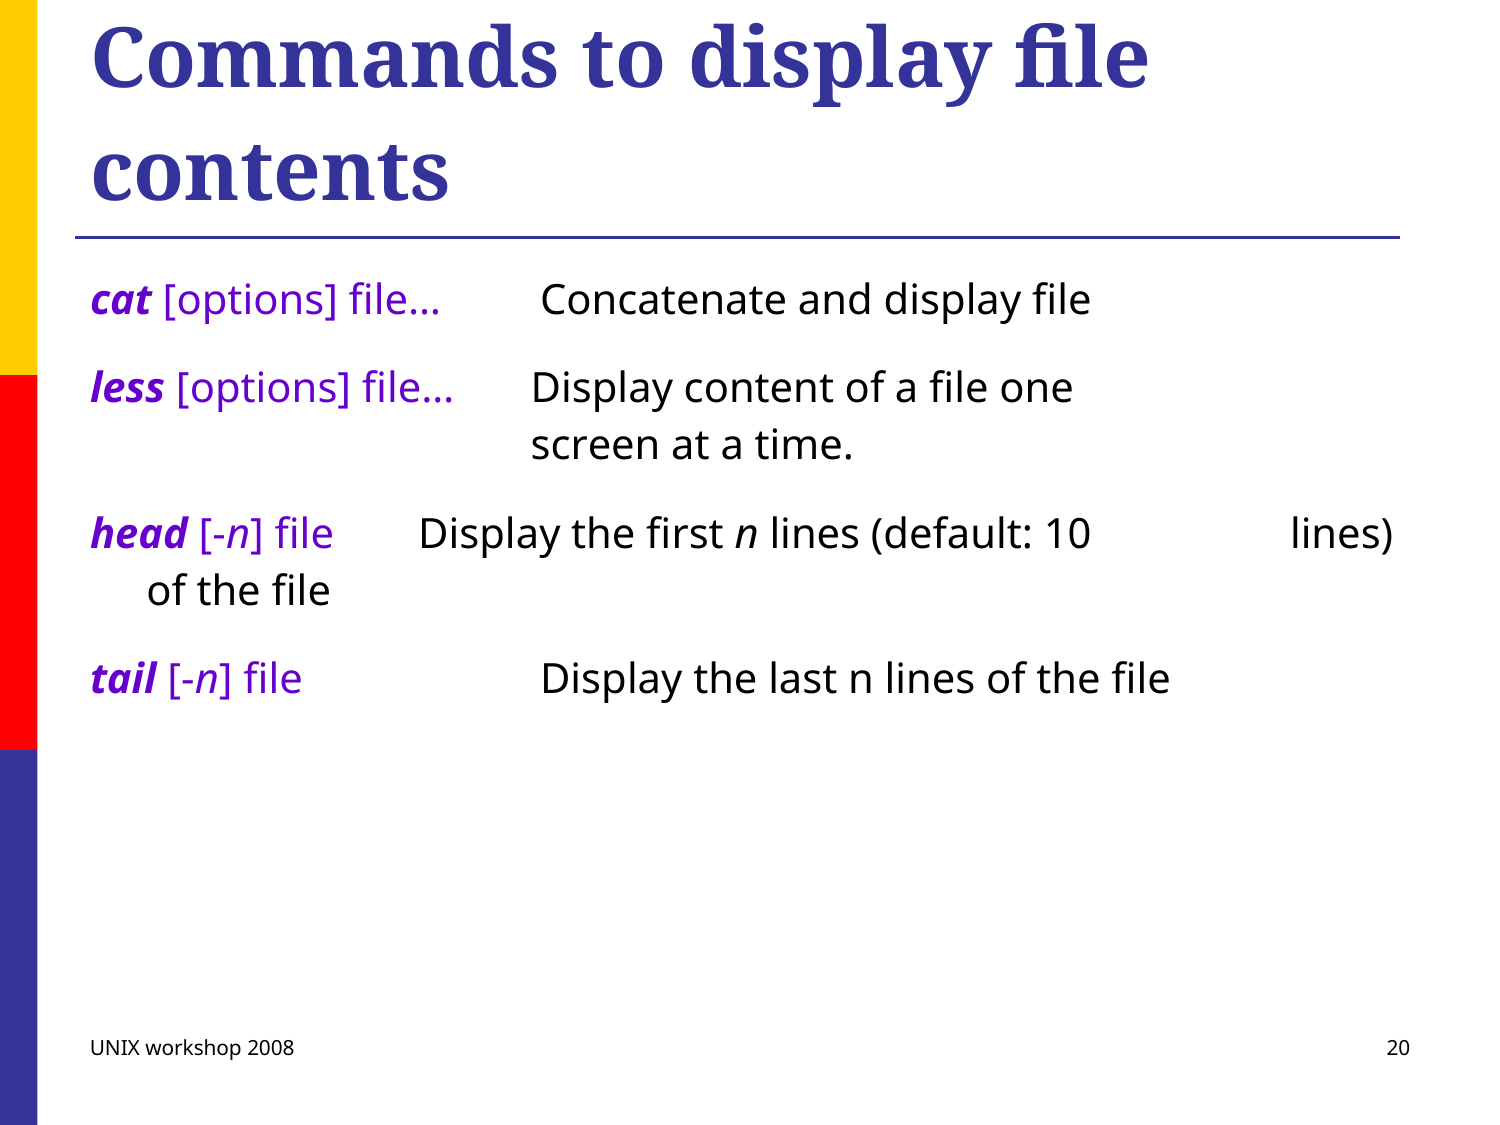

# Commands to display file contents
cat [options] file…		Concatenate and display file
less [options] file…	Display content of a file one 				screen at a time.
head [-n] file	Display the first n lines (default: 10 		lines) of the file
tail [-n] file			Display the last n lines of the file
UNIX workshop 2008